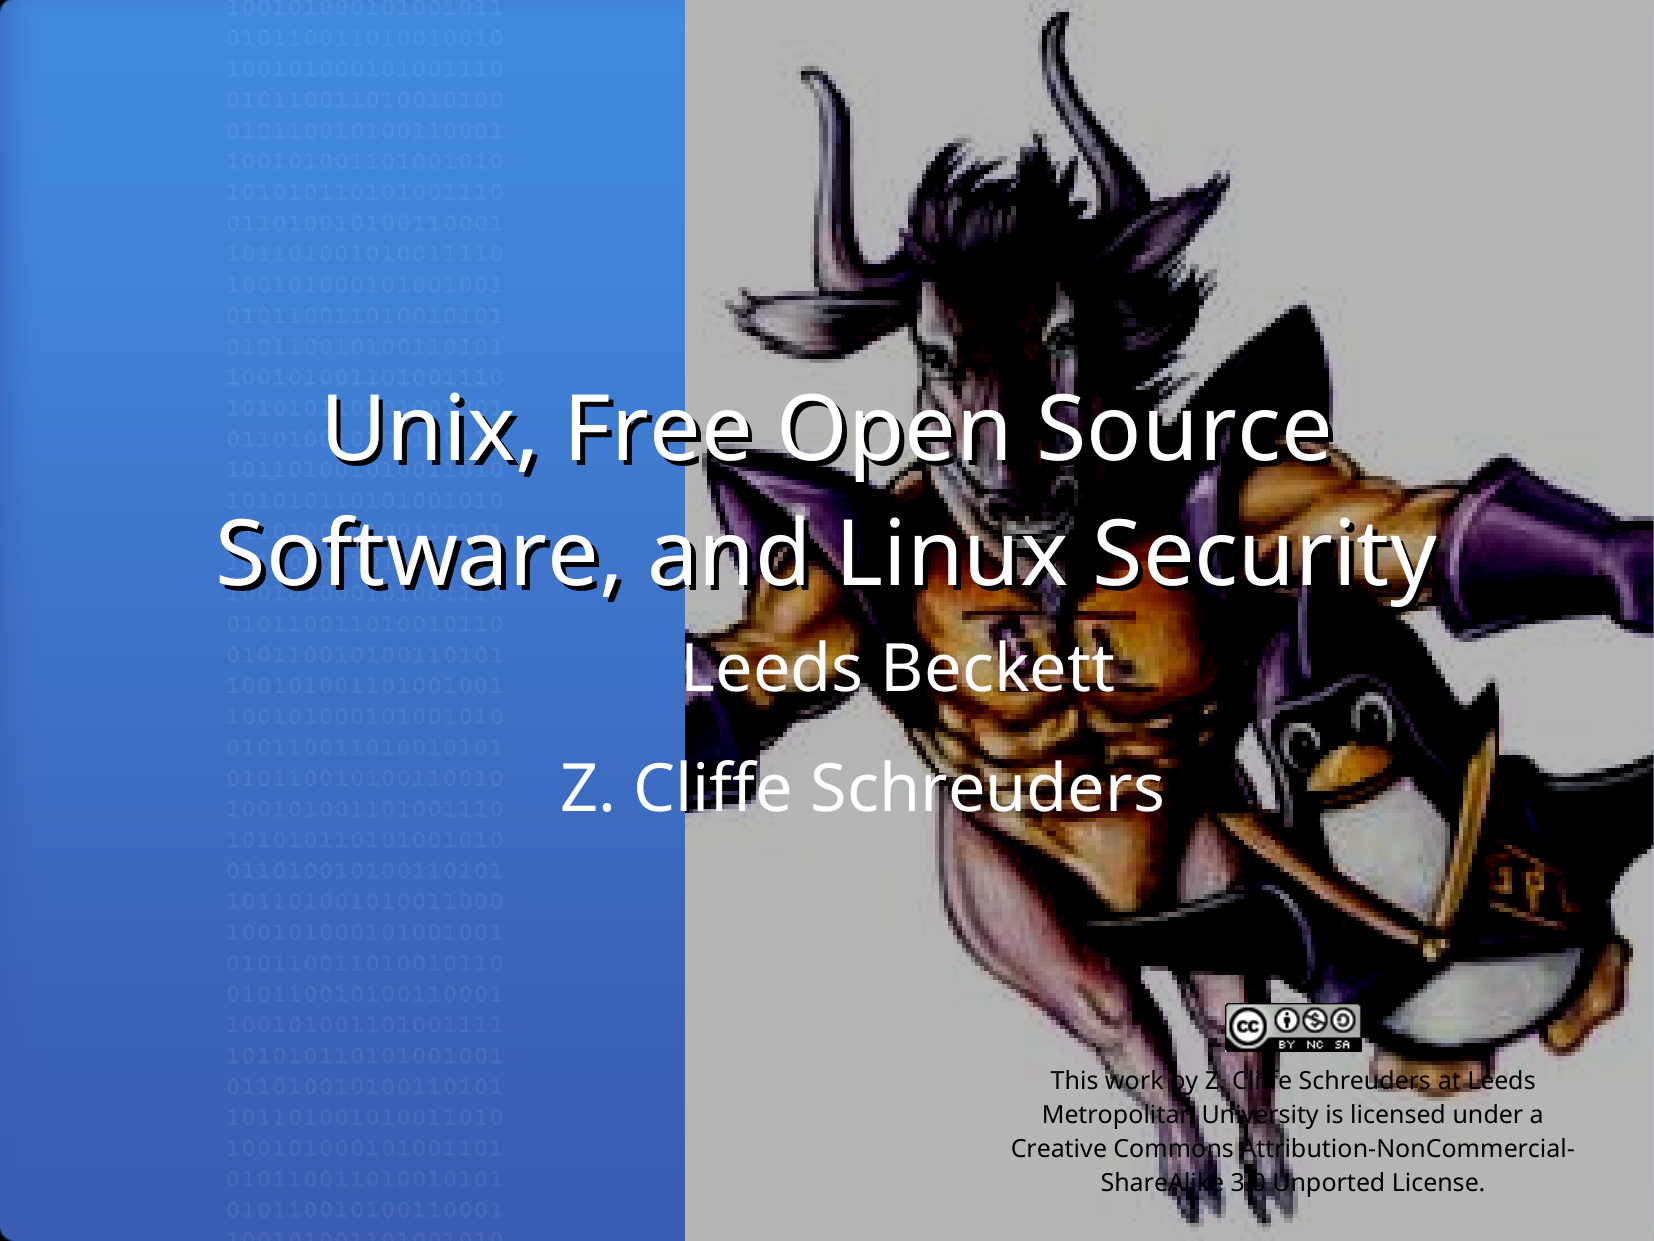

# Unix, Free Open Source Software, and Linux Security
Leeds Beckett
Z. Cliffe Schreuders
This work by Z. Cliffe Schreuders at Leeds Metropolitan University is licensed under a Creative Commons Attribution-NonCommercial-ShareAlike 3.0 Unported License.